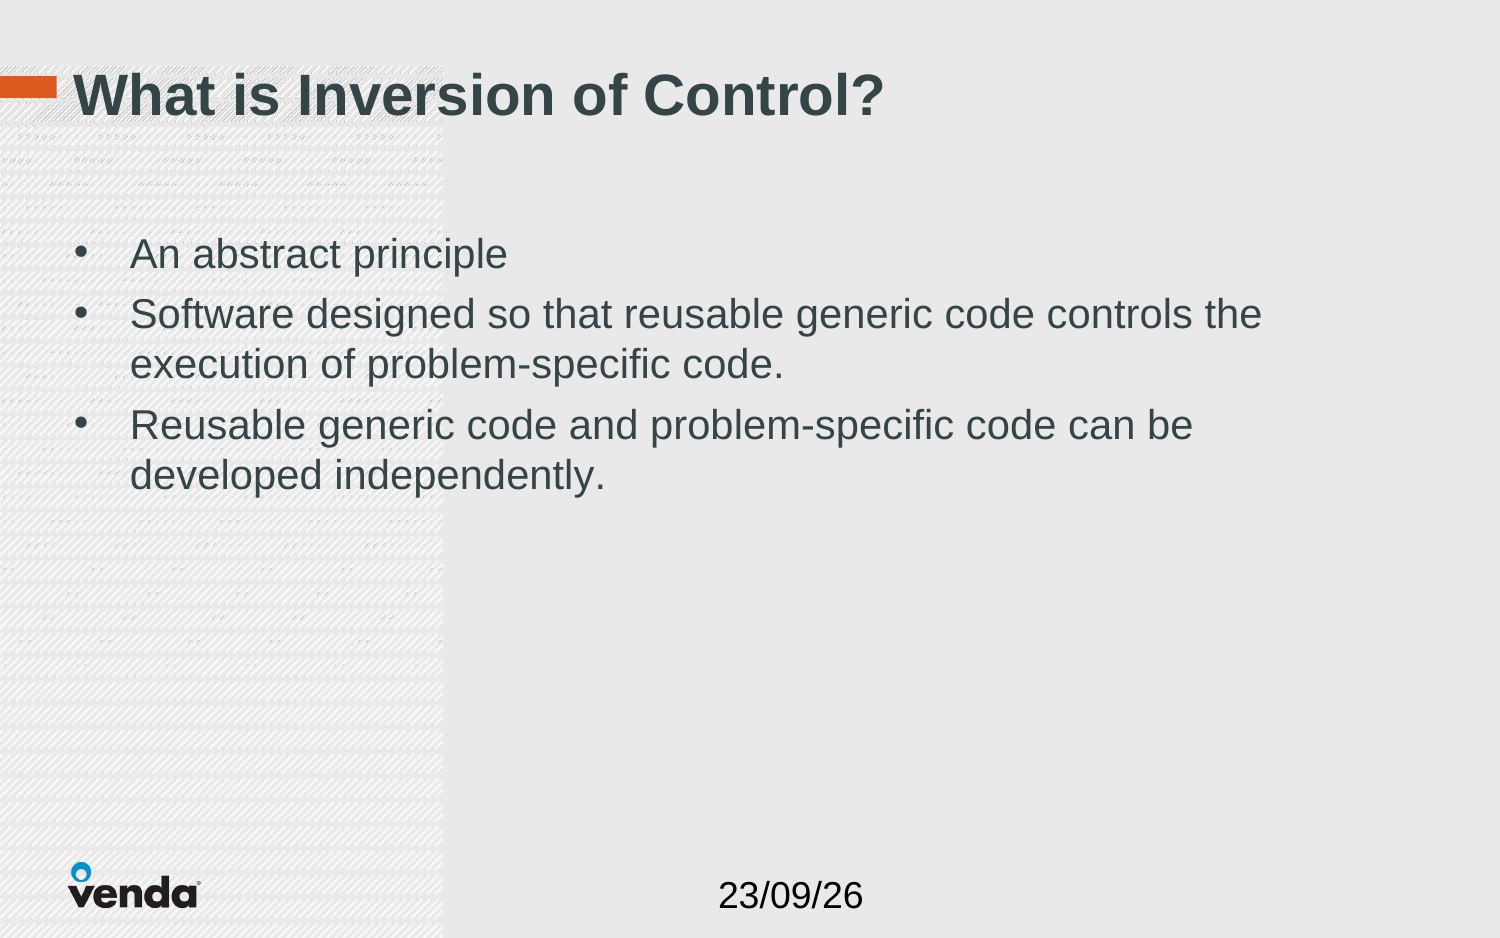

# What is Inversion of Control?
An abstract principle
Software designed so that reusable generic code controls the execution of problem-specific code.
Reusable generic code and problem-specific code can be developed independently.